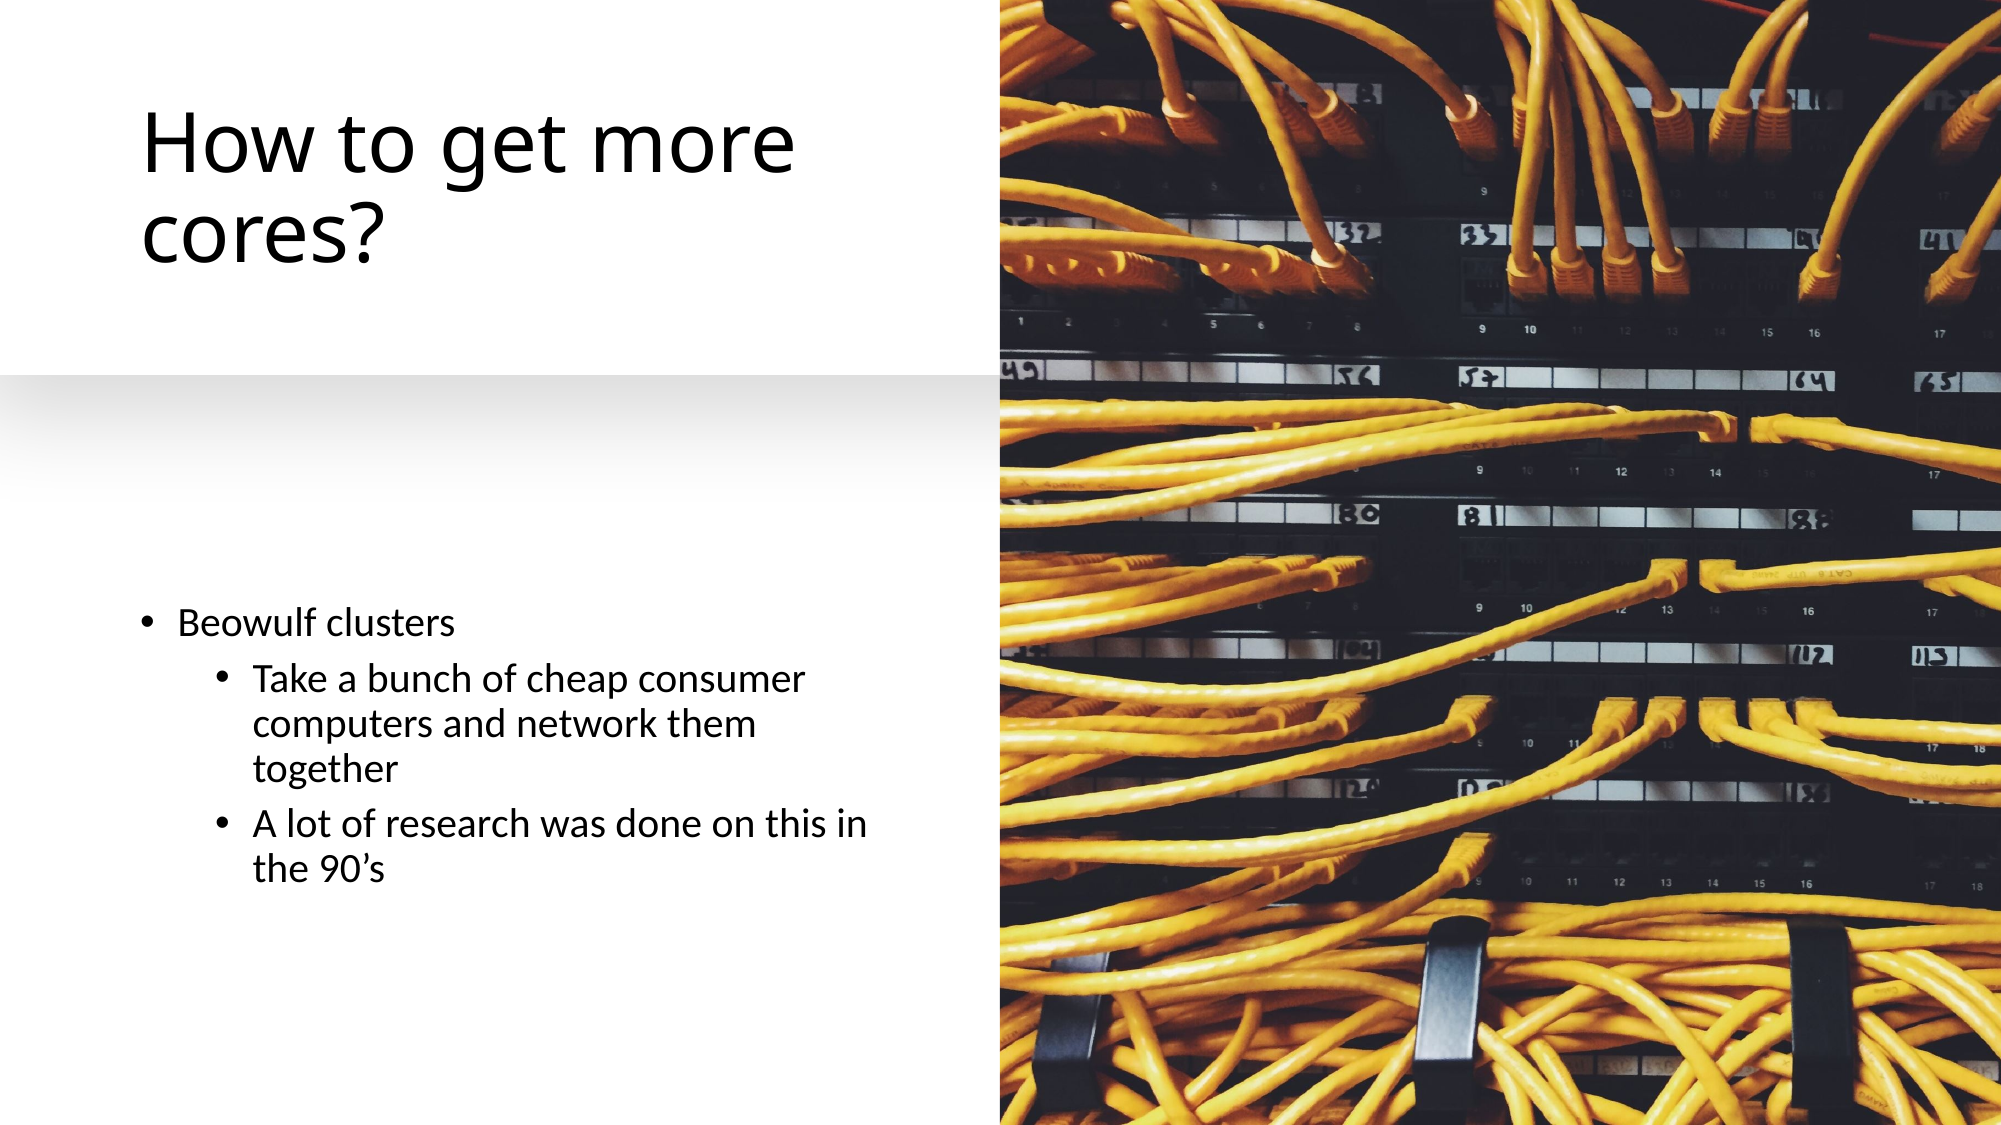

# How to get more cores?
Beowulf clusters
Take a bunch of cheap consumer computers and network them together
A lot of research was done on this in the 90’s